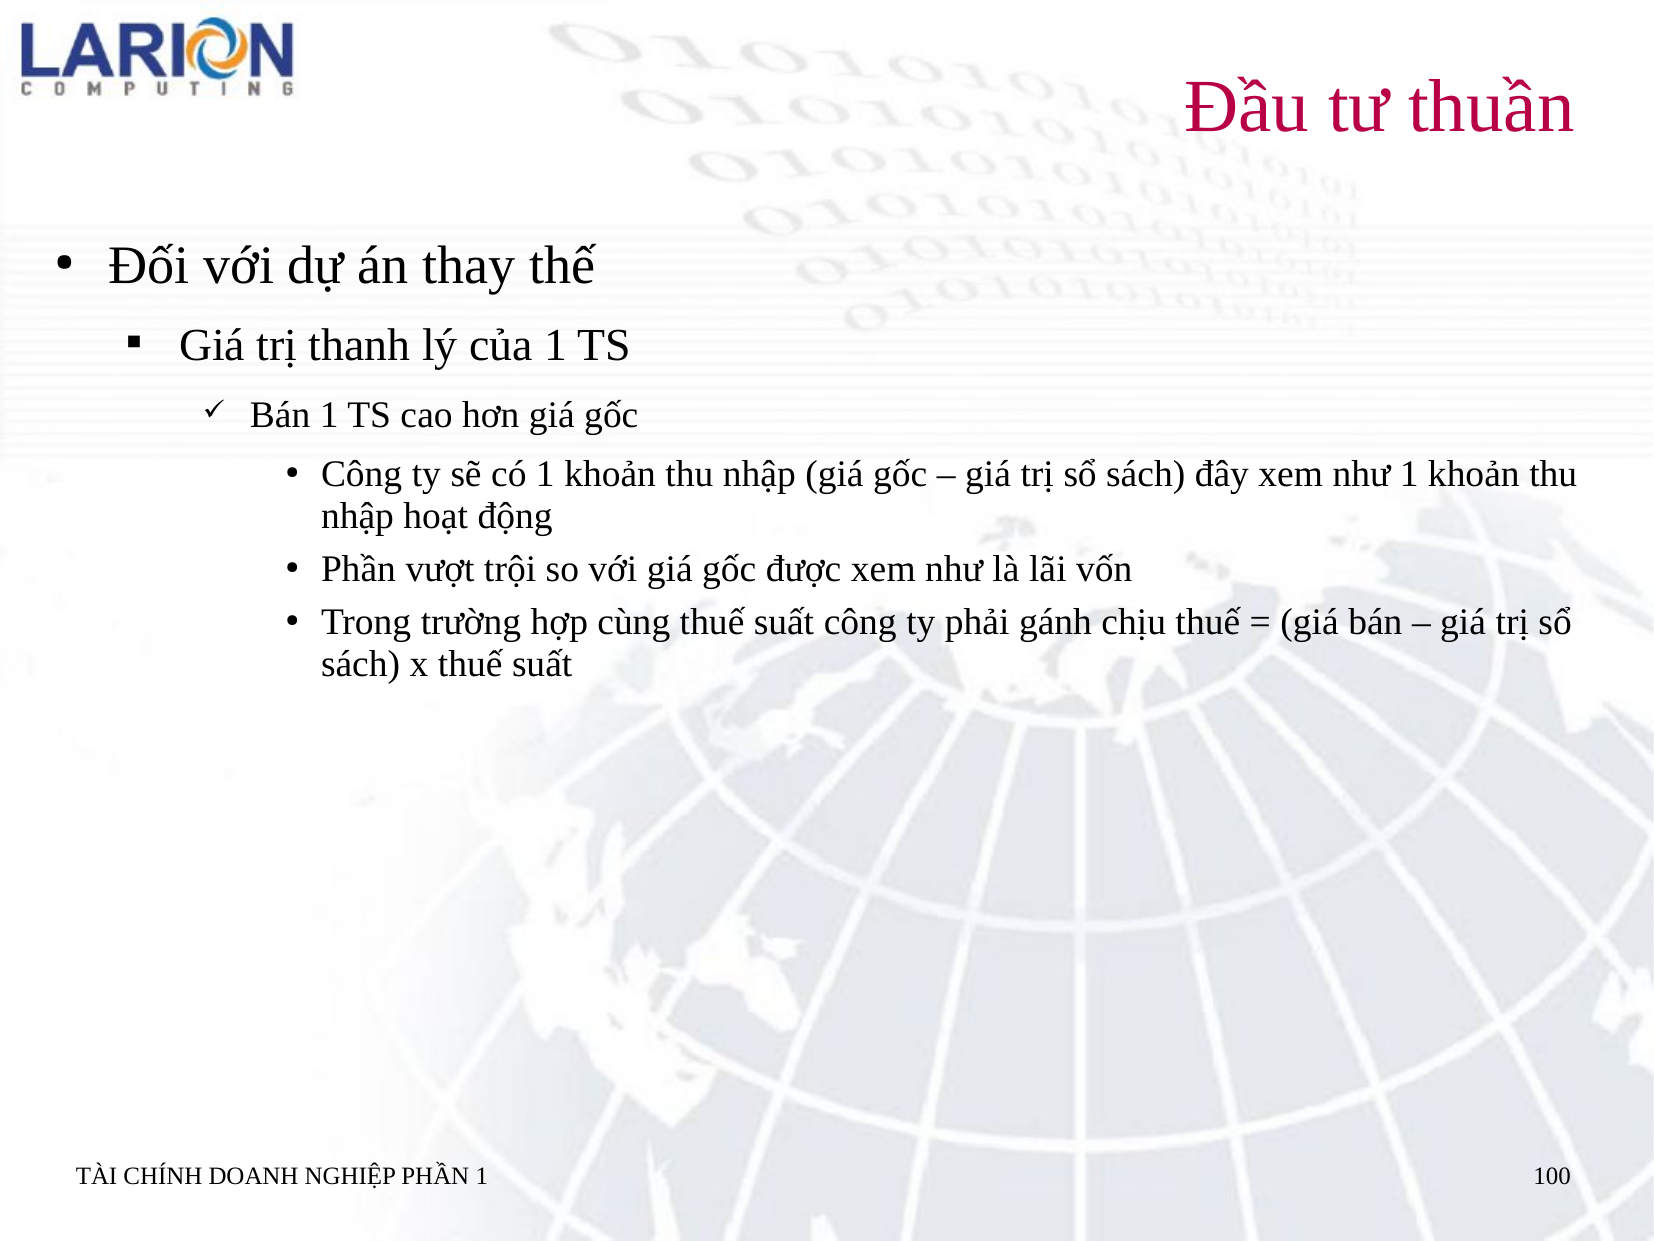

# Đầu tư thuần
Đối với dự án thay thế
Giá trị thanh lý của 1 TS
Bán 1 TS cao hơn giá gốc
Công ty sẽ có 1 khoản thu nhập (giá gốc – giá trị sổ sách) đây xem như 1 khoản thu nhập hoạt động
Phần vượt trội so với giá gốc được xem như là lãi vốn
Trong trường hợp cùng thuế suất công ty phải gánh chịu thuế = (giá bán – giá trị sổ sách) x thuế suất
TÀI CHÍNH DOANH NGHIỆP PHẦN 1
100